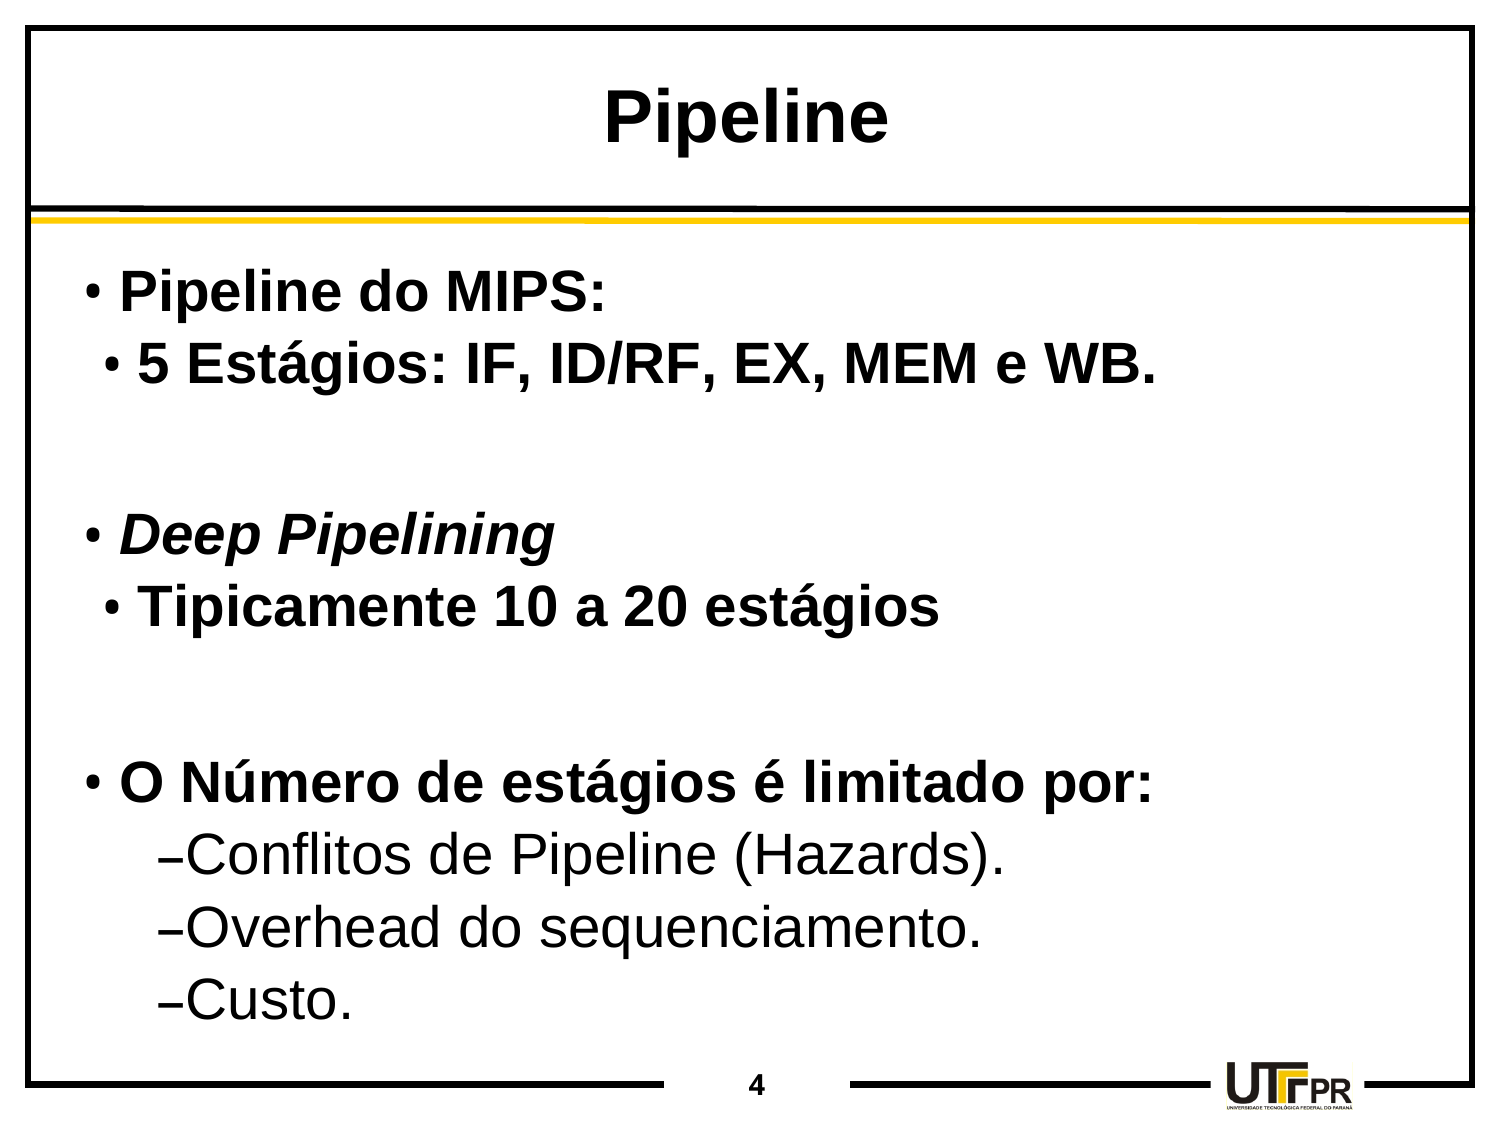

# Pipeline
Pipeline do MIPS:
5 Estágios: IF, ID/RF, EX, MEM e WB.
Deep Pipelining
Tipicamente 10 a 20 estágios
O Número de estágios é limitado por:
Conflitos de Pipeline (Hazards).
Overhead do sequenciamento.
Custo.